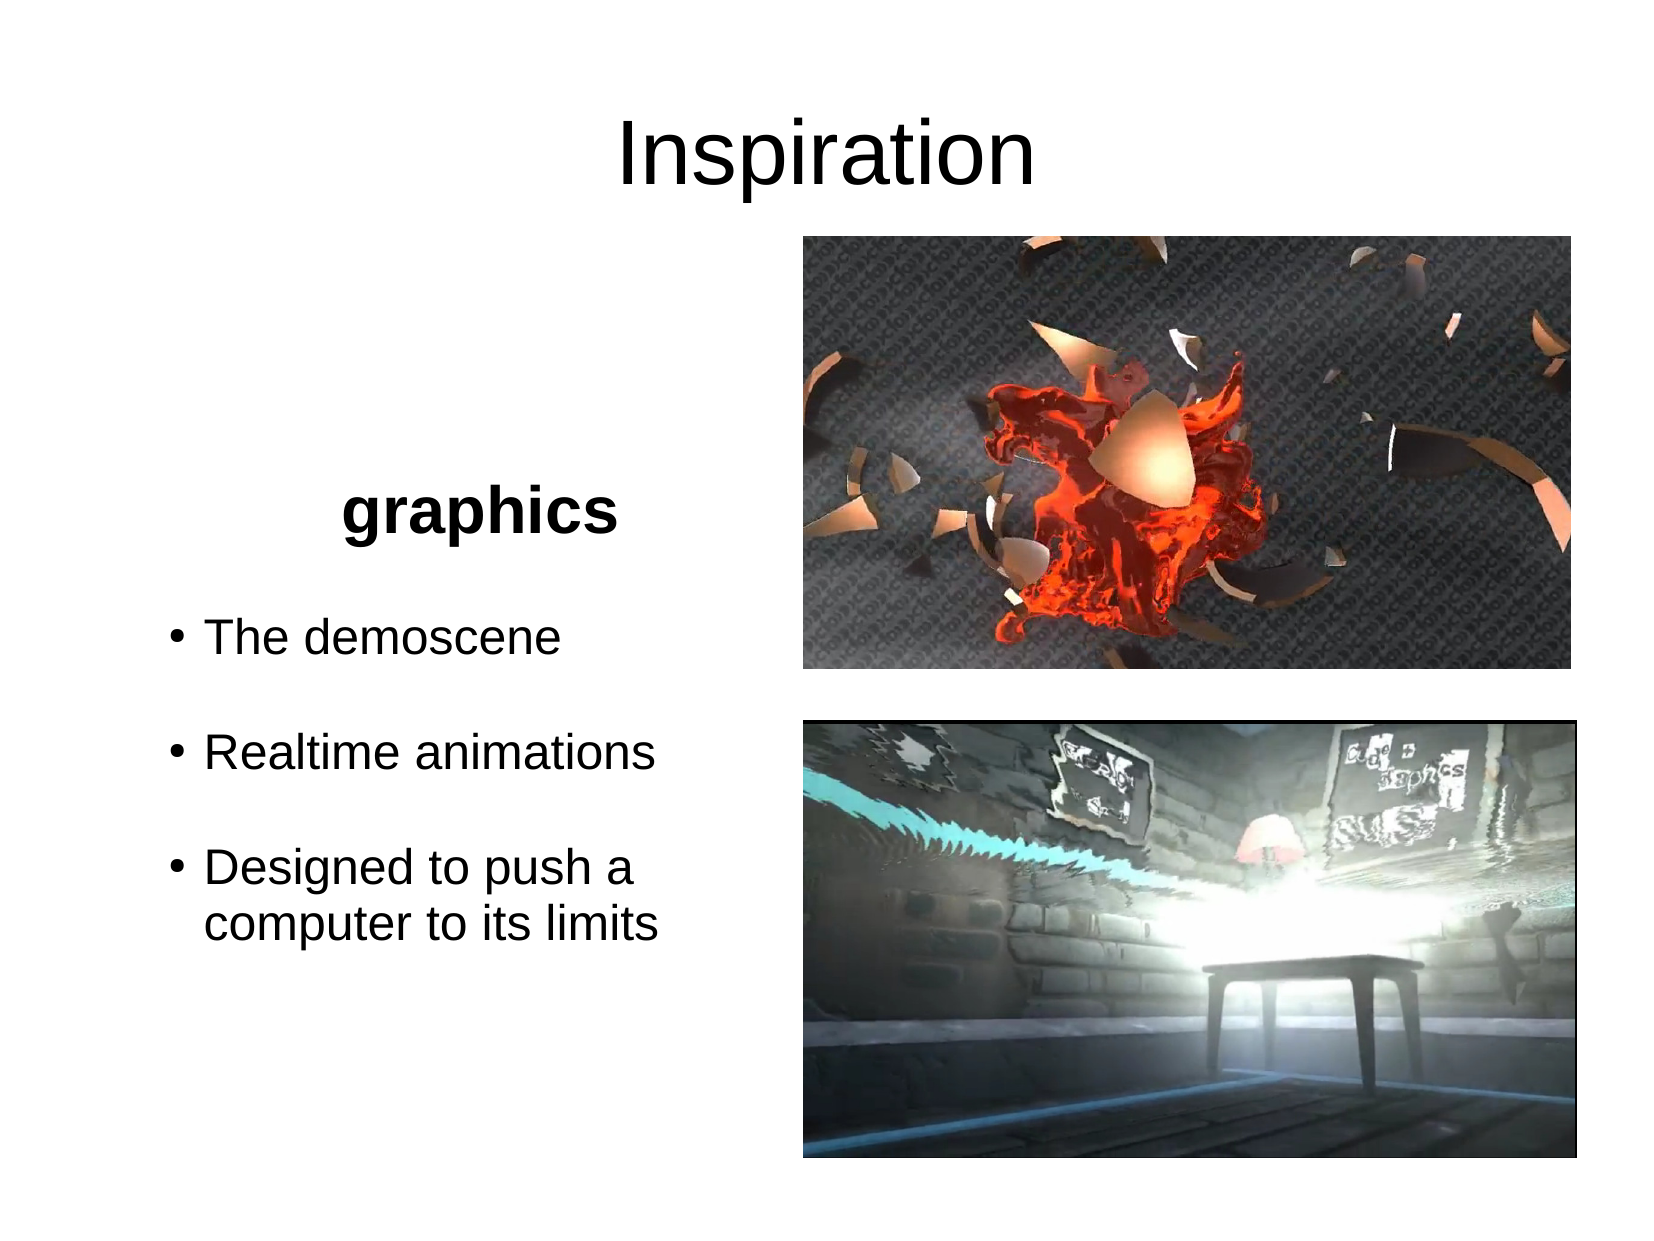

# Inspiration
“Exploring and implementing real-time computer graphics and accurate physics”
The demoscene
Realtime animations
Designed to push a computer to its limits